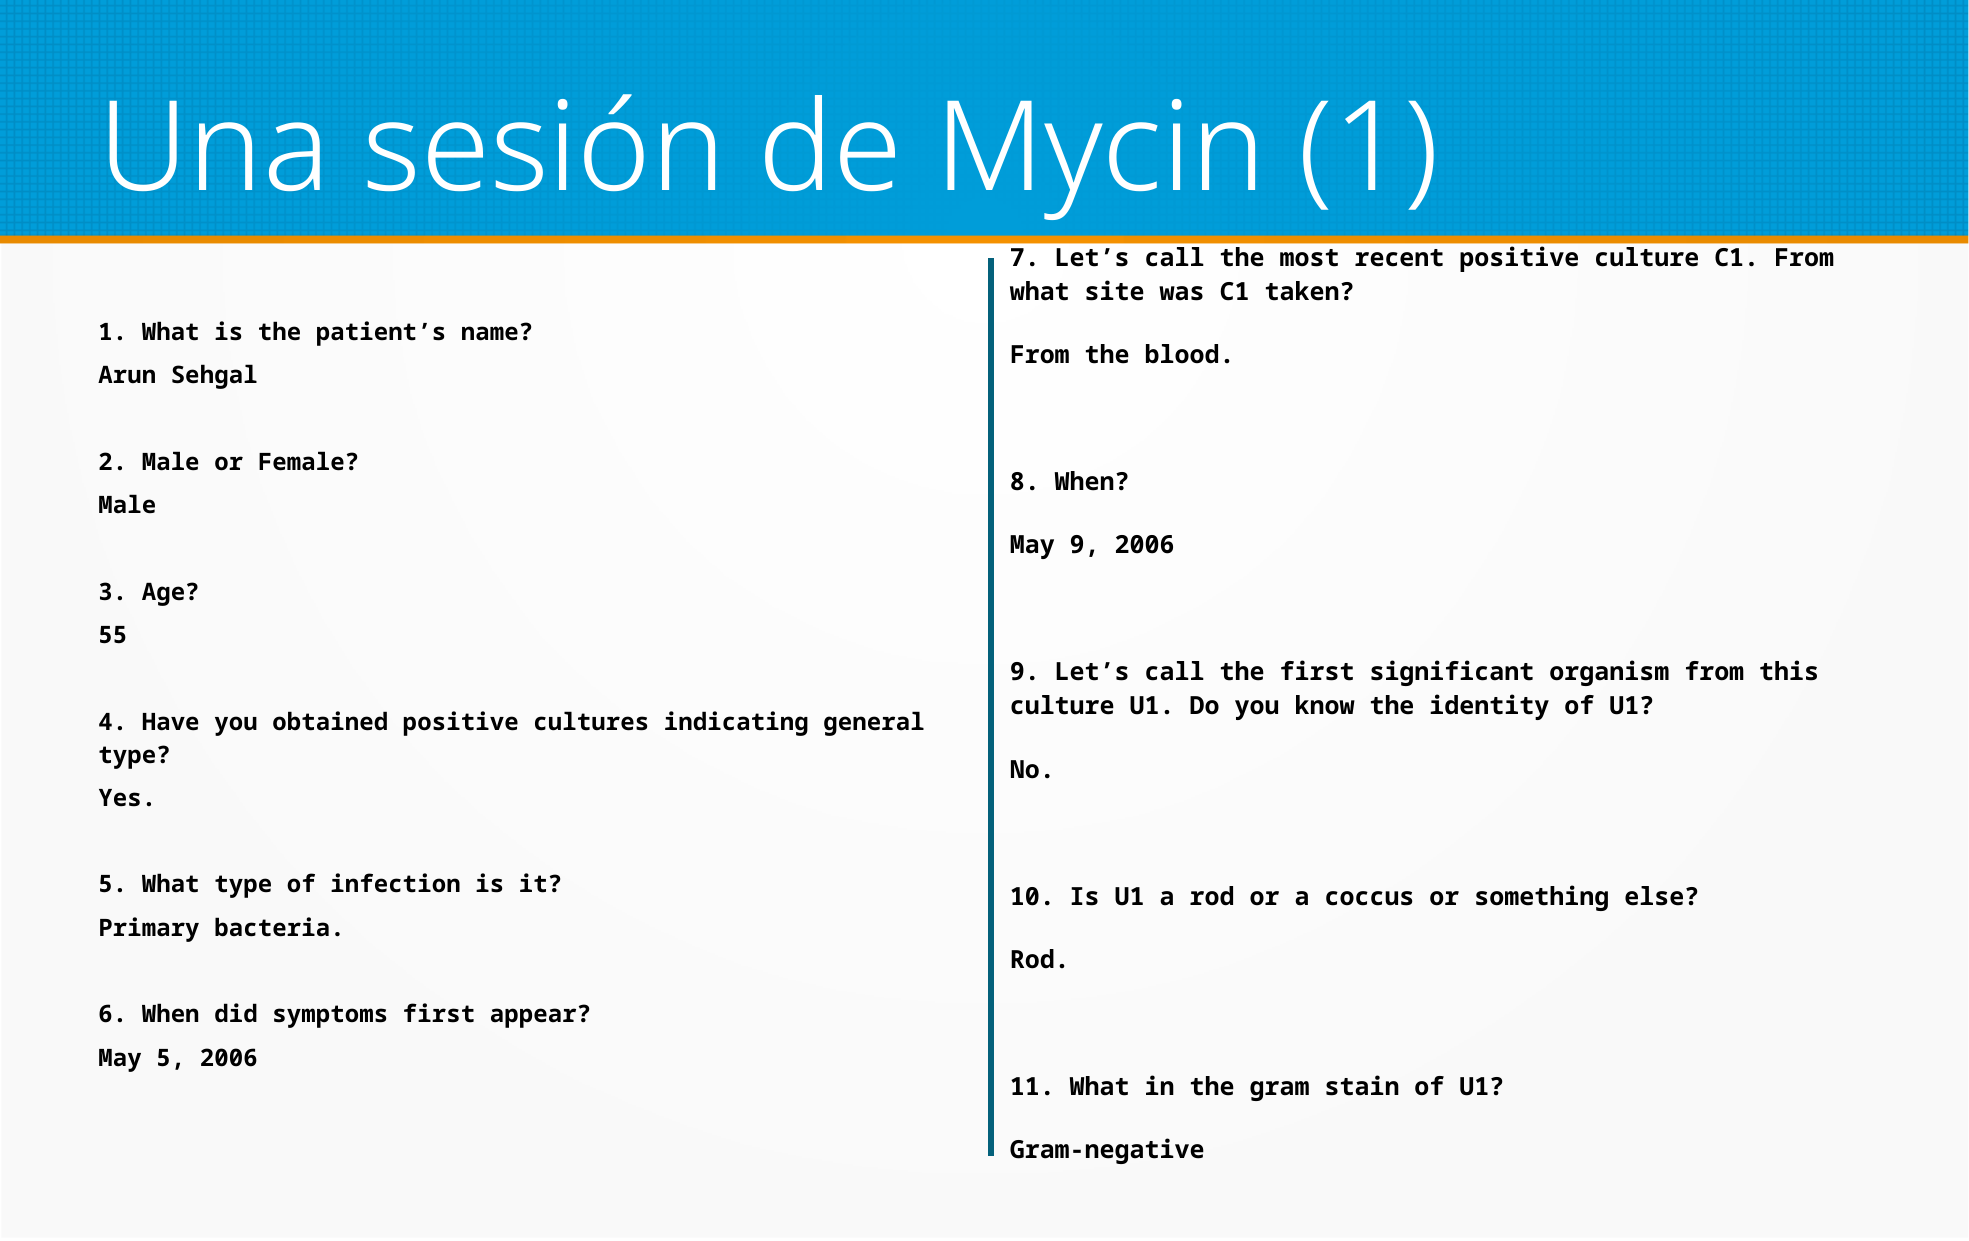

# Una sesión de Mycin (1)
7. Let’s call the most recent positive culture C1. From what site was C1 taken?
From the blood.
8. When?
May 9, 2006
9. Let’s call the first significant organism from this culture U1. Do you know the identity of U1?
No.
10. Is U1 a rod or a coccus or something else?
Rod.
11. What in the gram stain of U1?
Gram-negative
1. What is the patient’s name?
Arun Sehgal
2. Male or Female?
Male
3. Age?
55
4. Have you obtained positive cultures indicating general type?
Yes.
5. What type of infection is it?
Primary bacteria.
6. When did symptoms first appear?
May 5, 2006